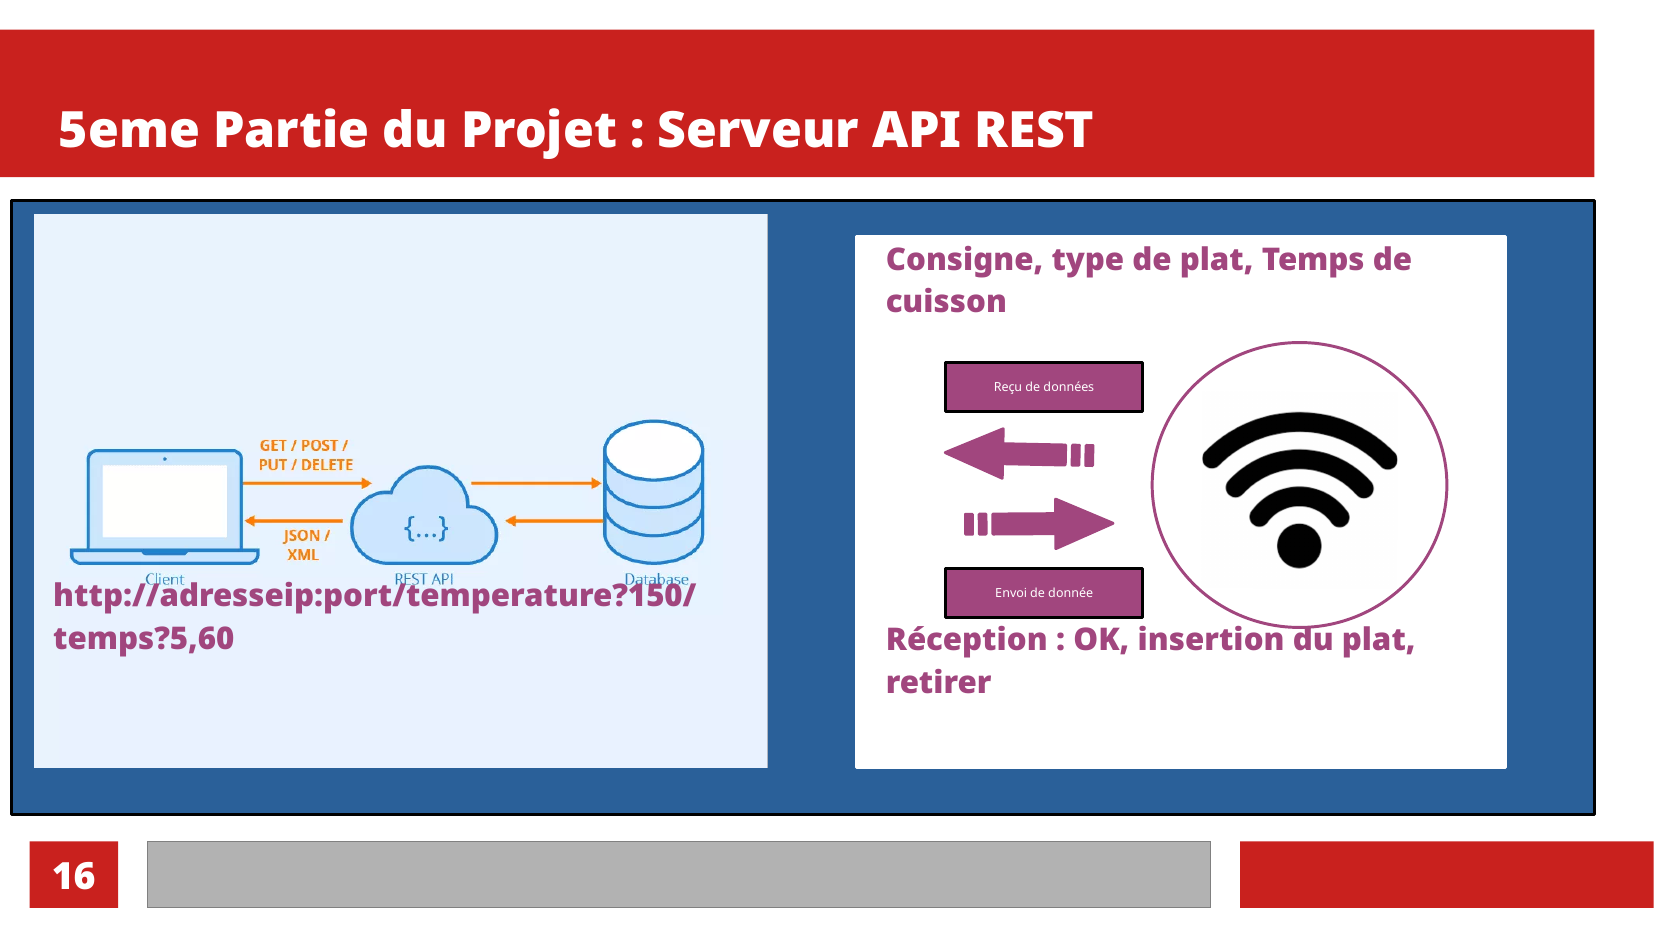

# 5eme Partie du Projet : Serveur API REST
Consigne, type de plat, Temps de cuisson
Reçu de données
http://adresseip:port/temperature?150/temps?5,60
Envoi de donnée
Réception : OK, insertion du plat, retirer
16